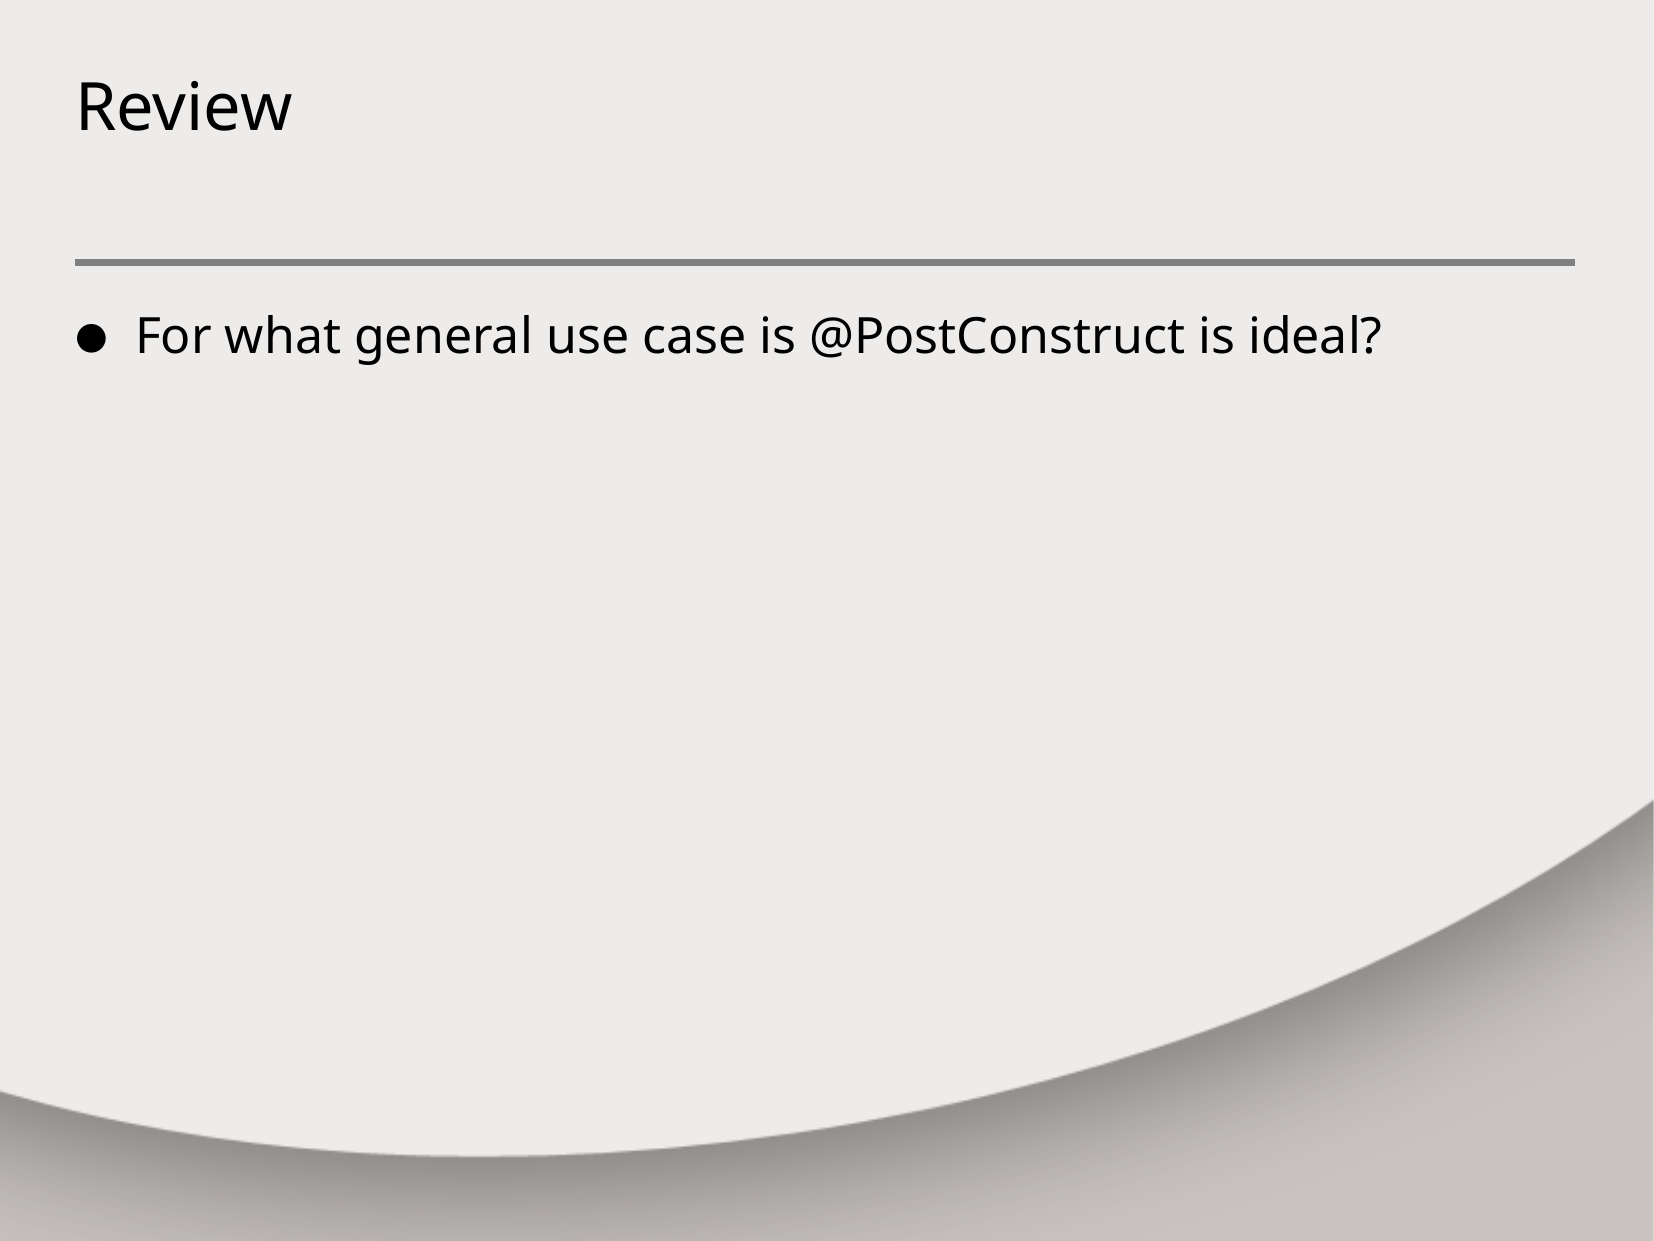

# Review
For what general use case is @PostConstruct is ideal?